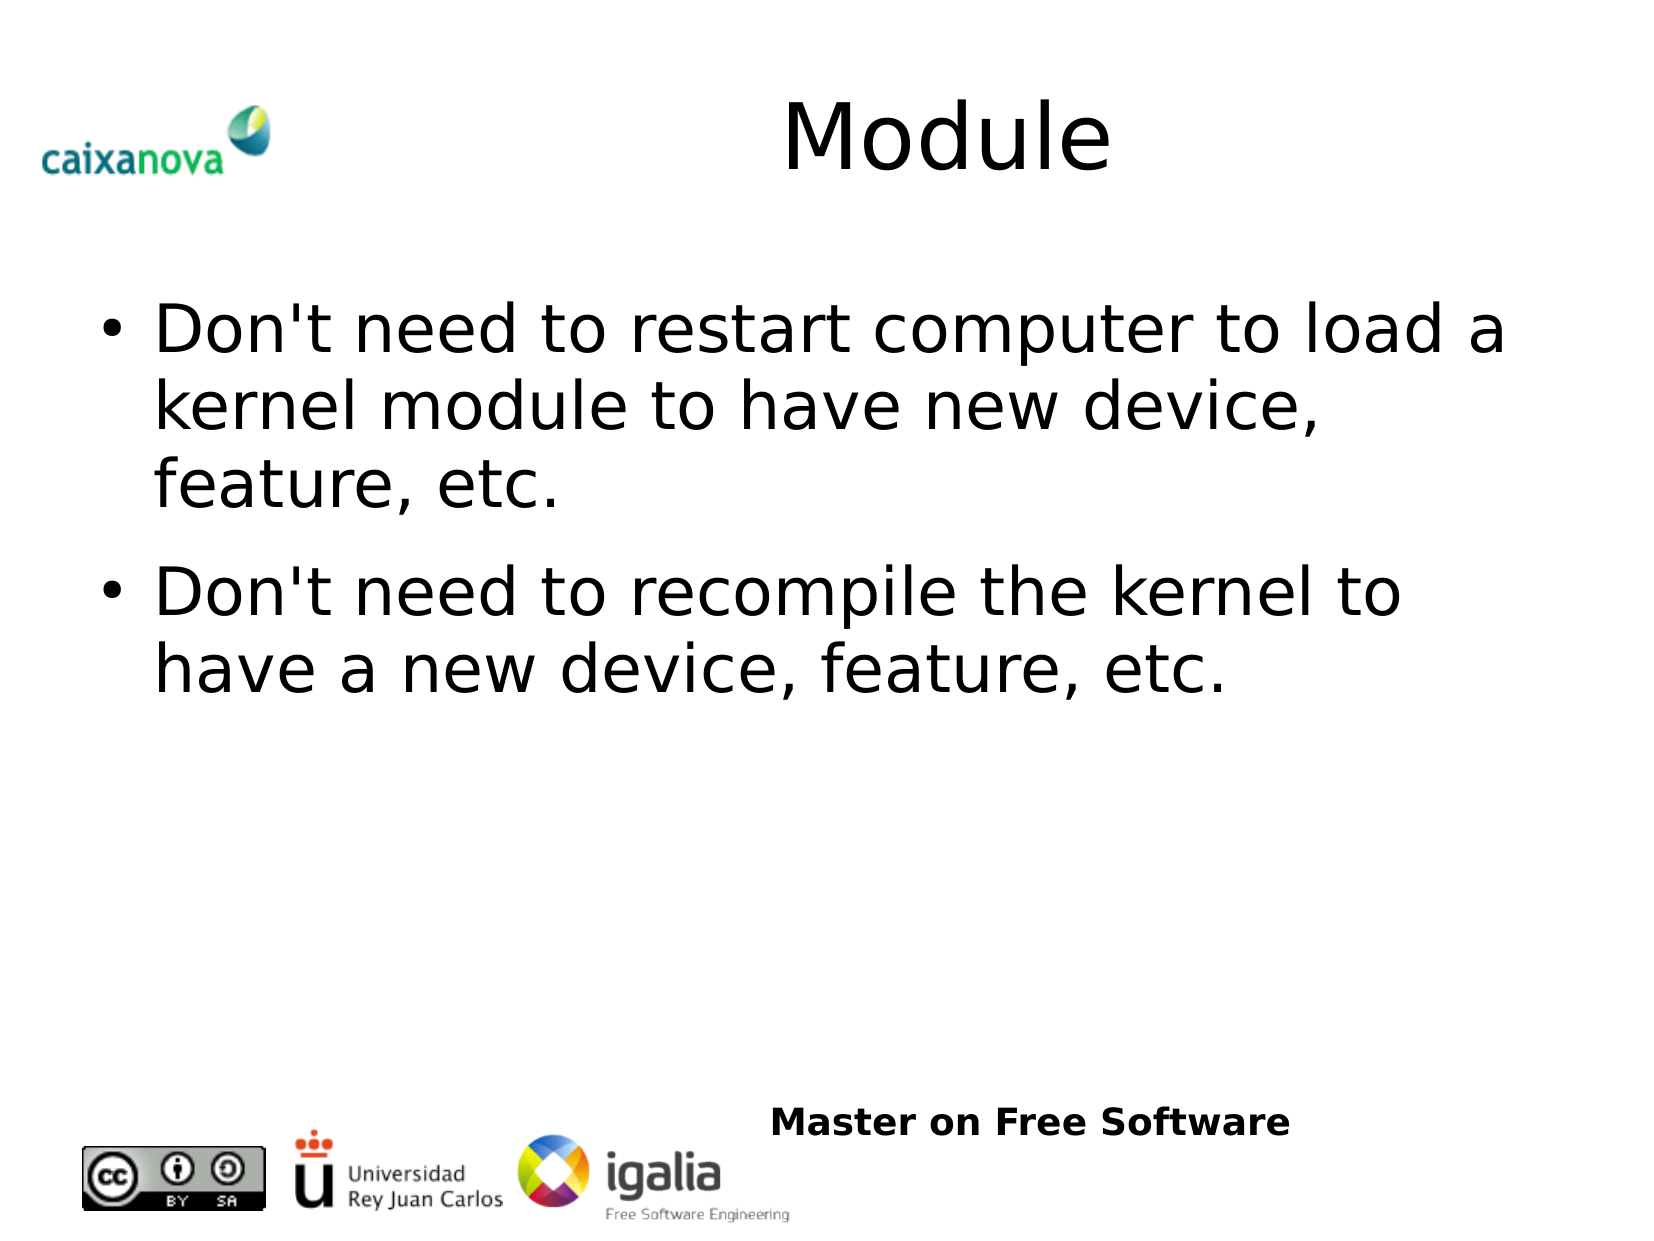

# Module
Don't need to restart computer to load a kernel module to have new device, feature, etc.
Don't need to recompile the kernel to have a new device, feature, etc.